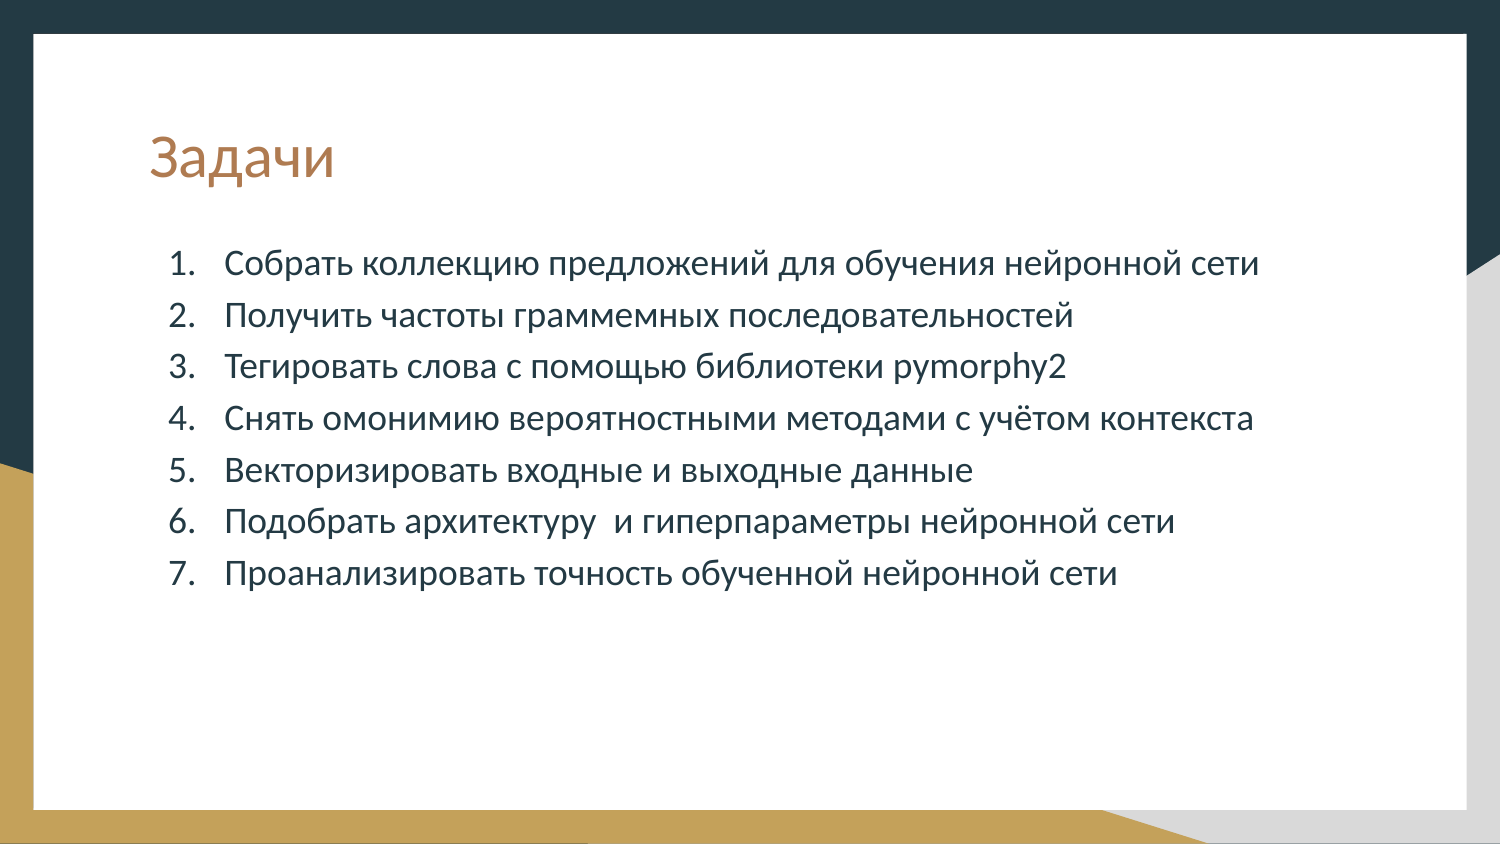

# Задачи
Собрать коллекцию предложений для обучения нейронной сети
Получить частоты граммемных последовательностей
Тегировать слова с помощью библиотеки pymorphy2
Снять омонимию вероятностными методами с учётом контекста
Векторизировать входные и выходные данные
Подобрать архитектуру и гиперпараметры нейронной сети
Проанализировать точность обученной нейронной сети